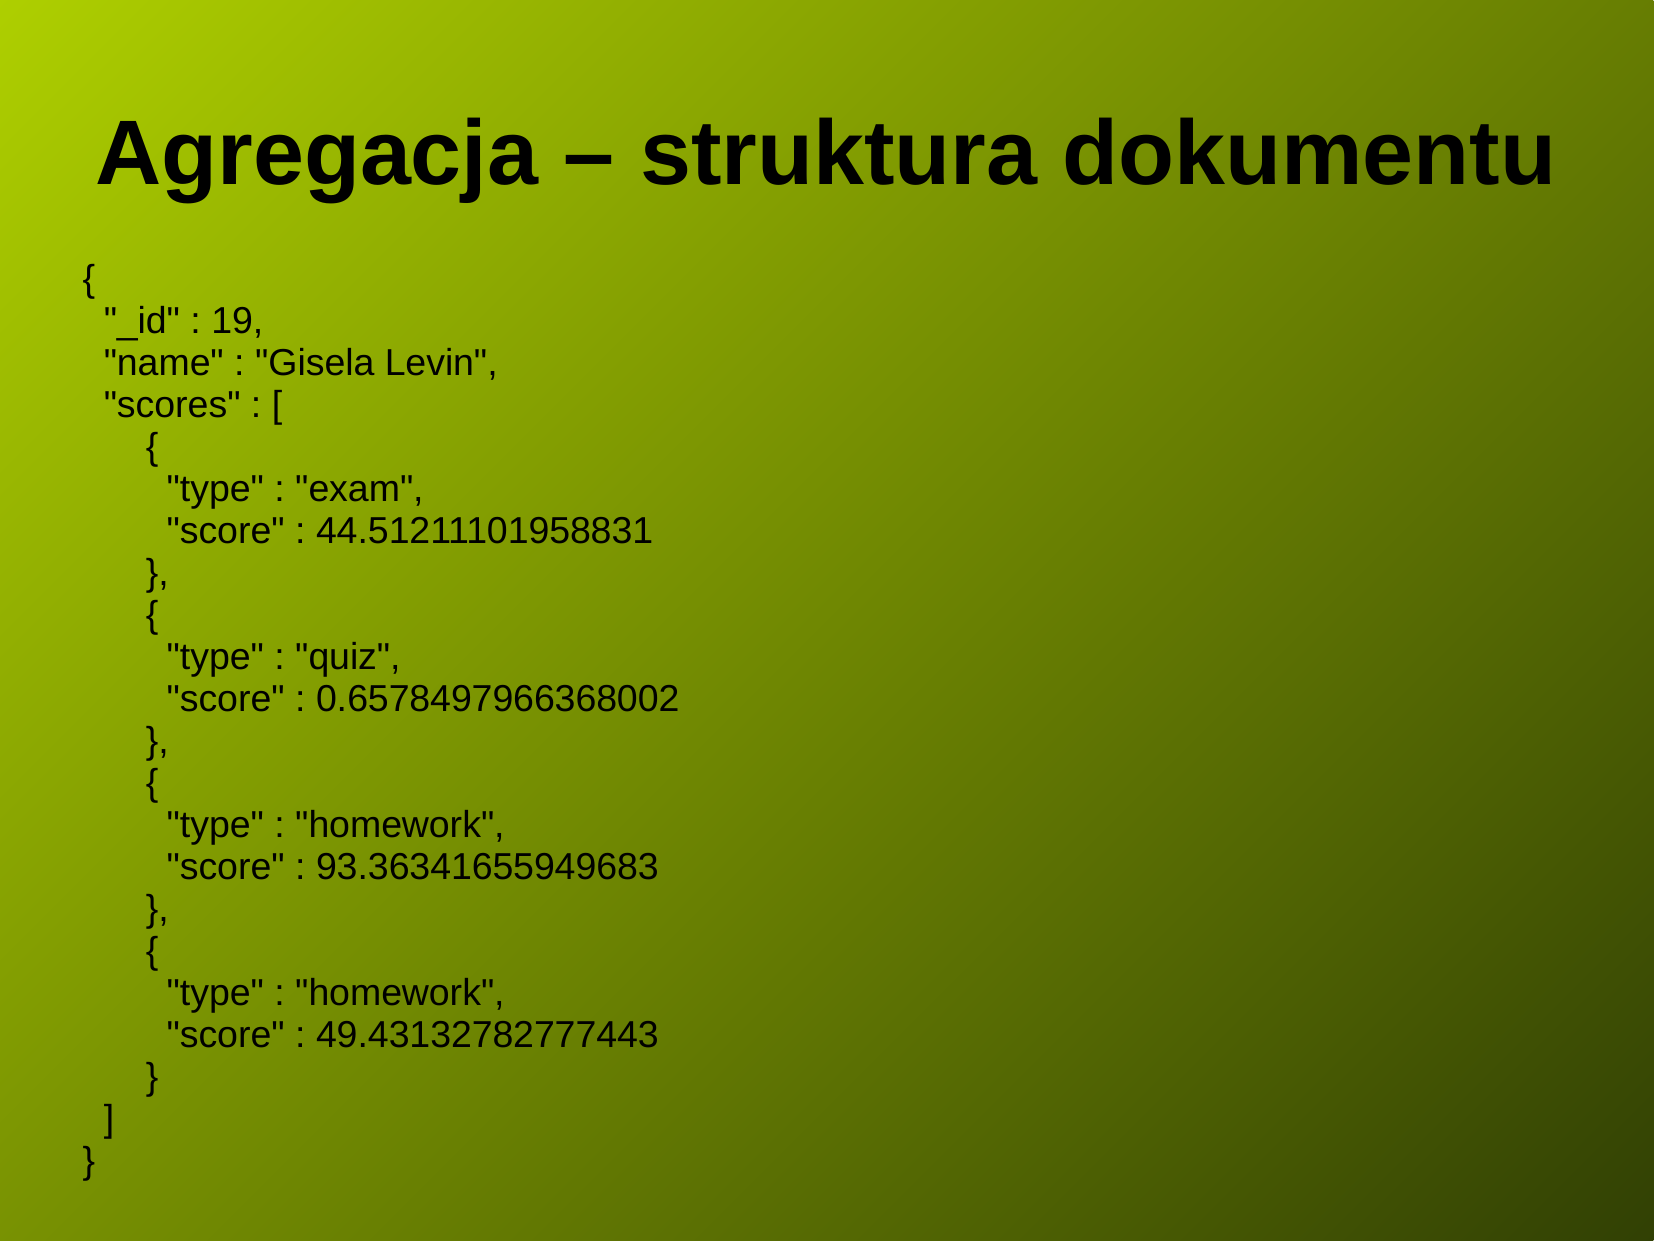

# Agregacja – struktura dokumentu
{
 "_id" : 19,
 "name" : "Gisela Levin",
 "scores" : [
 {
 "type" : "exam",
 "score" : 44.51211101958831
 },
 {
 "type" : "quiz",
 "score" : 0.6578497966368002
 },
 {
 "type" : "homework",
 "score" : 93.36341655949683
 },
 {
 "type" : "homework",
 "score" : 49.43132782777443
 }
 ]
}